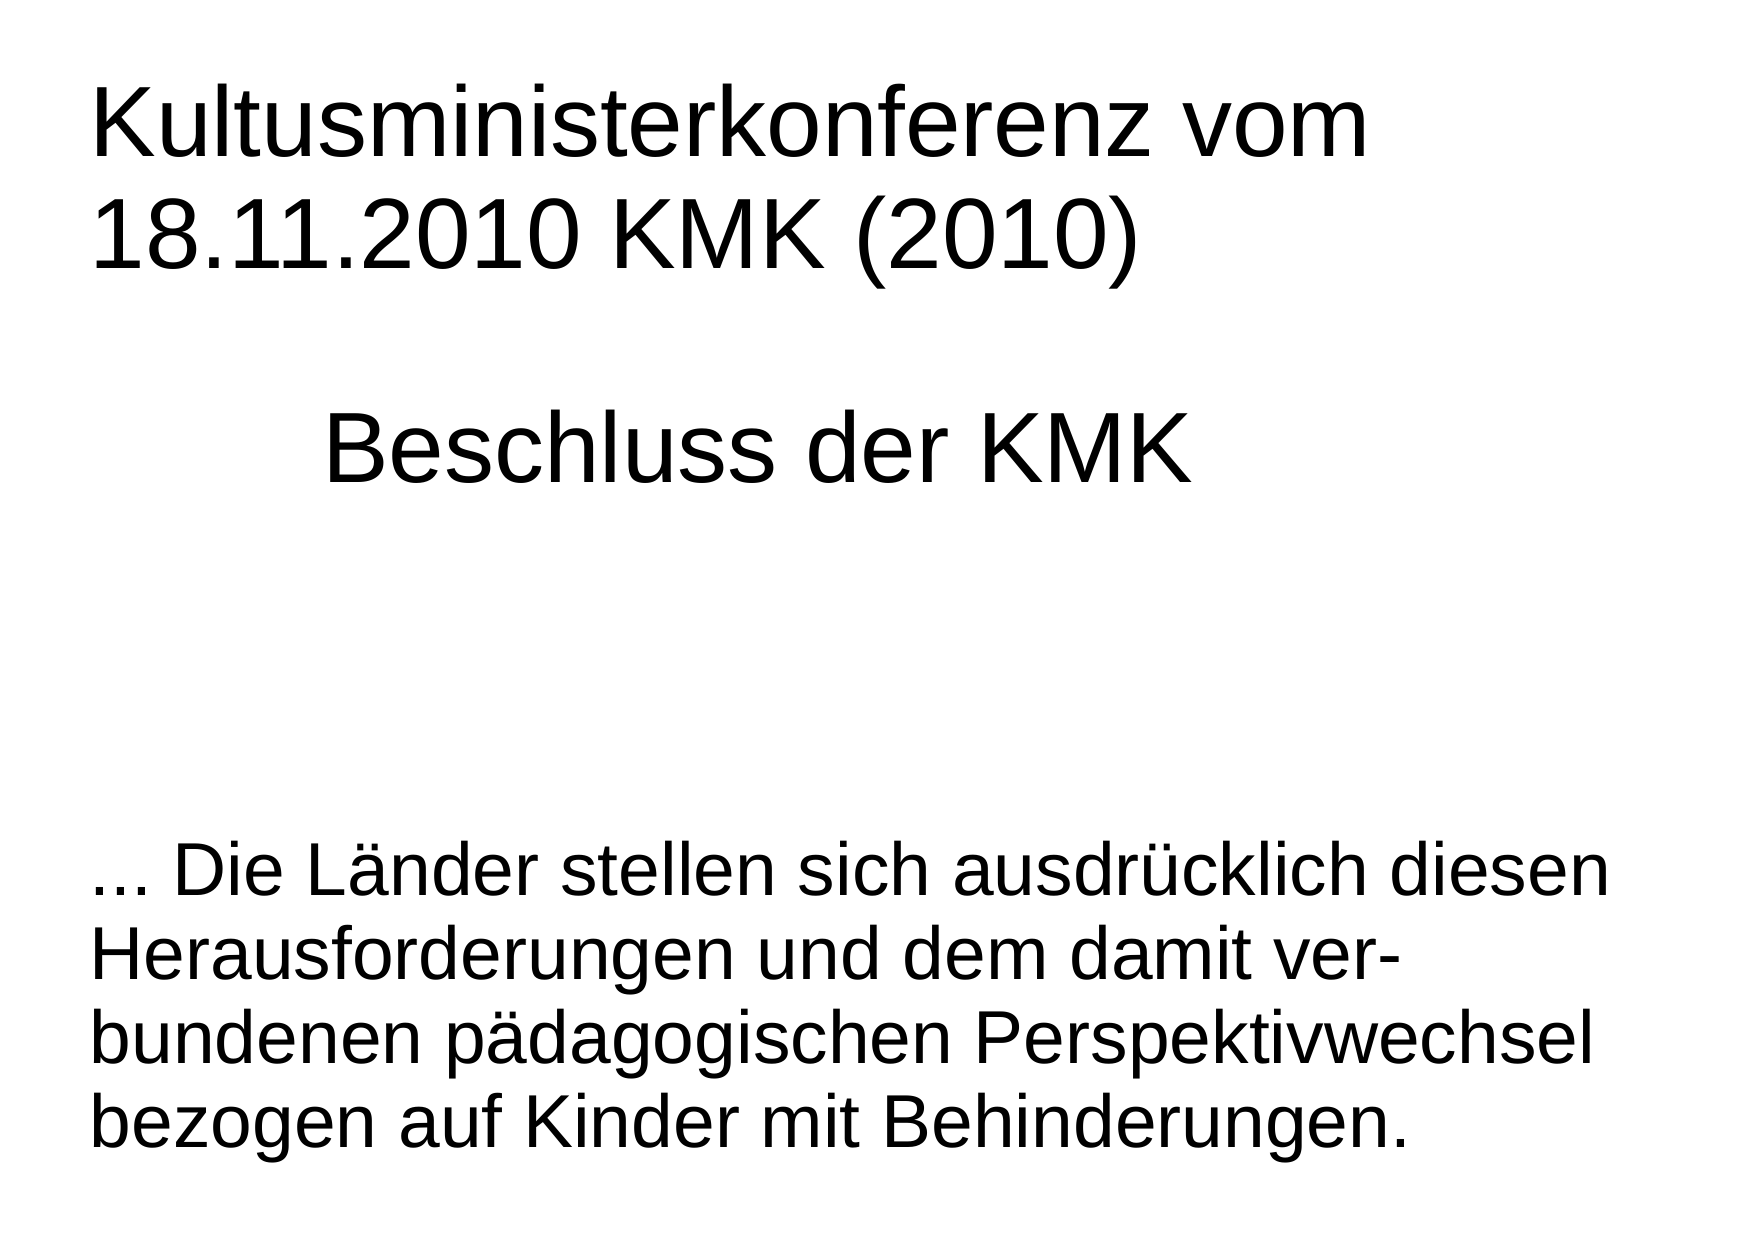

Kultusministerkonferenz vom 18.11.2010 KMK (2010)
Beschluss der KMK
... Die Länder stellen sich ausdrücklich diesen Herausforderungen und dem damit ver-bundenen pädagogischen Perspektivwechsel bezogen auf Kinder mit Behinderungen.